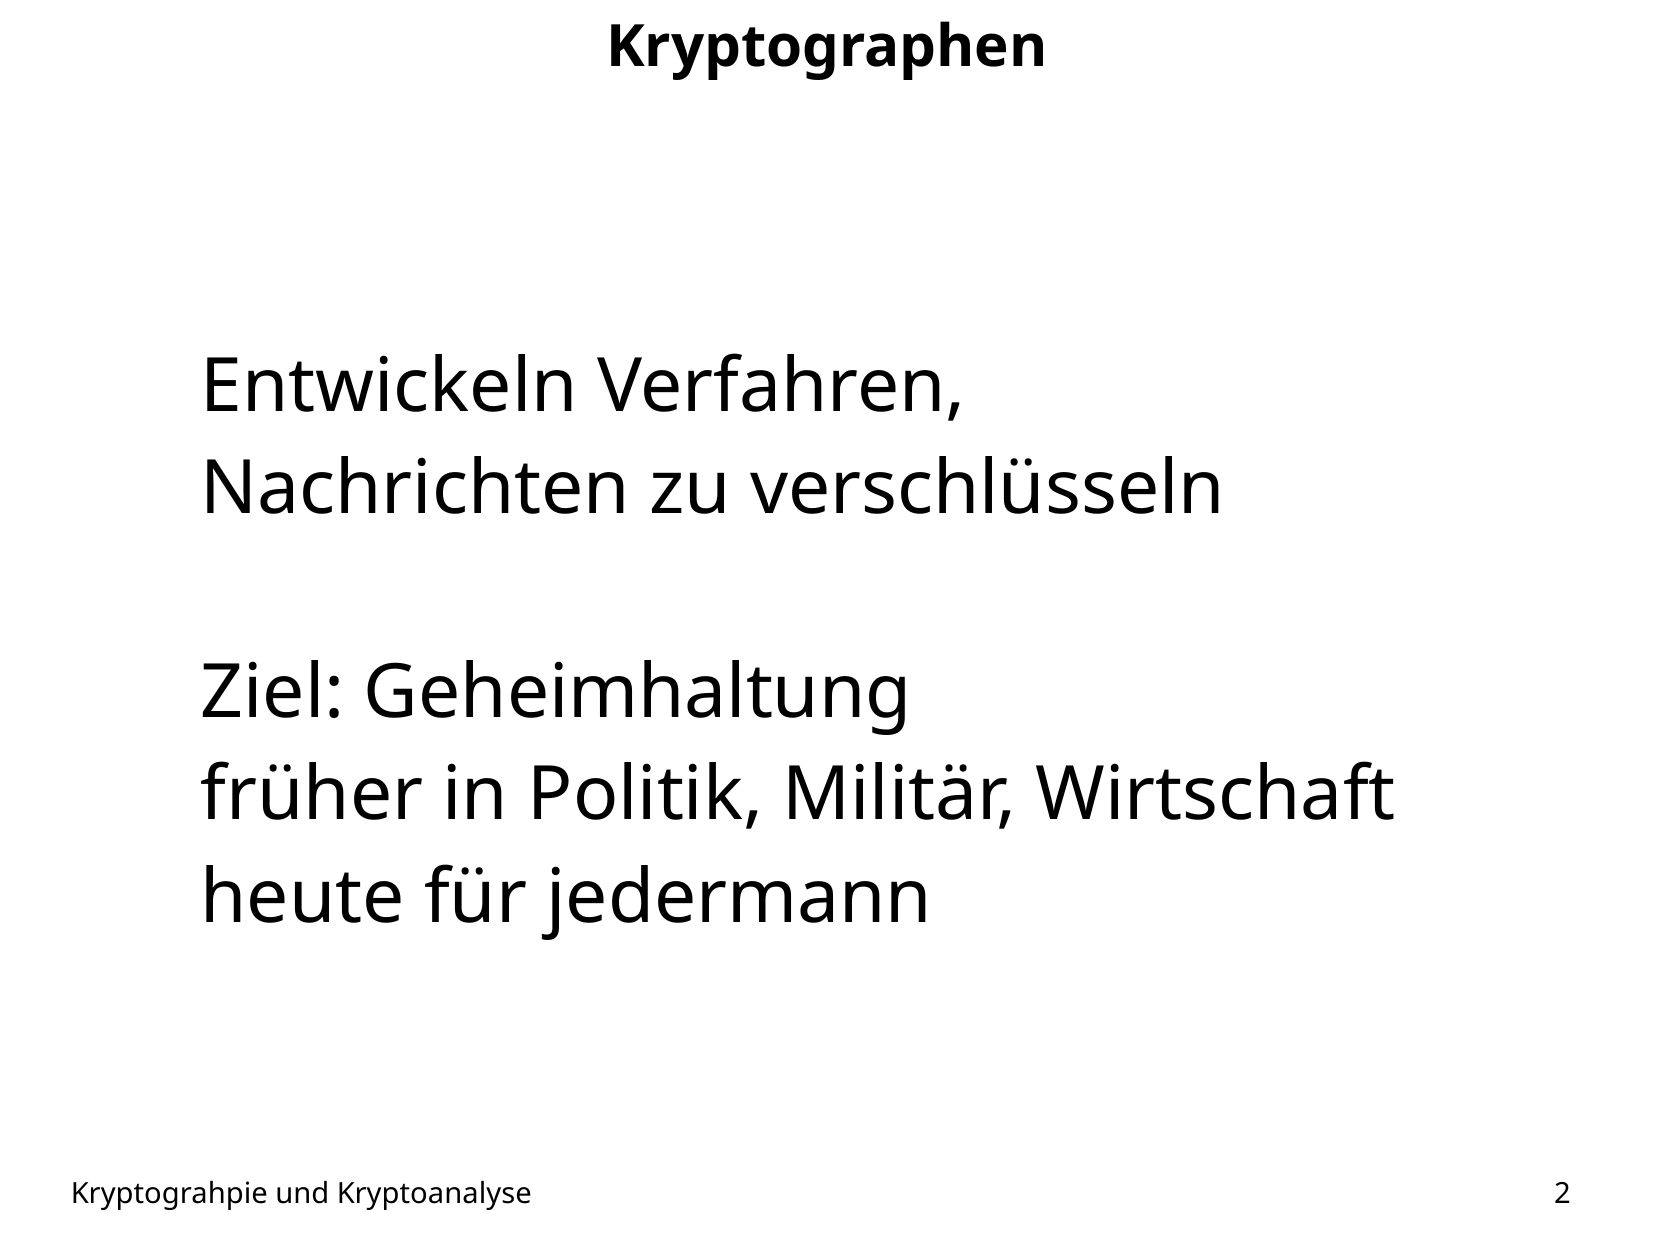

# Kryptographen
Entwickeln Verfahren,
Nachrichten zu verschlüsseln
Ziel: Geheimhaltung
früher in Politik, Militär, Wirtschaft
heute für jedermann
Kryptograhpie und Kryptoanalyse
2